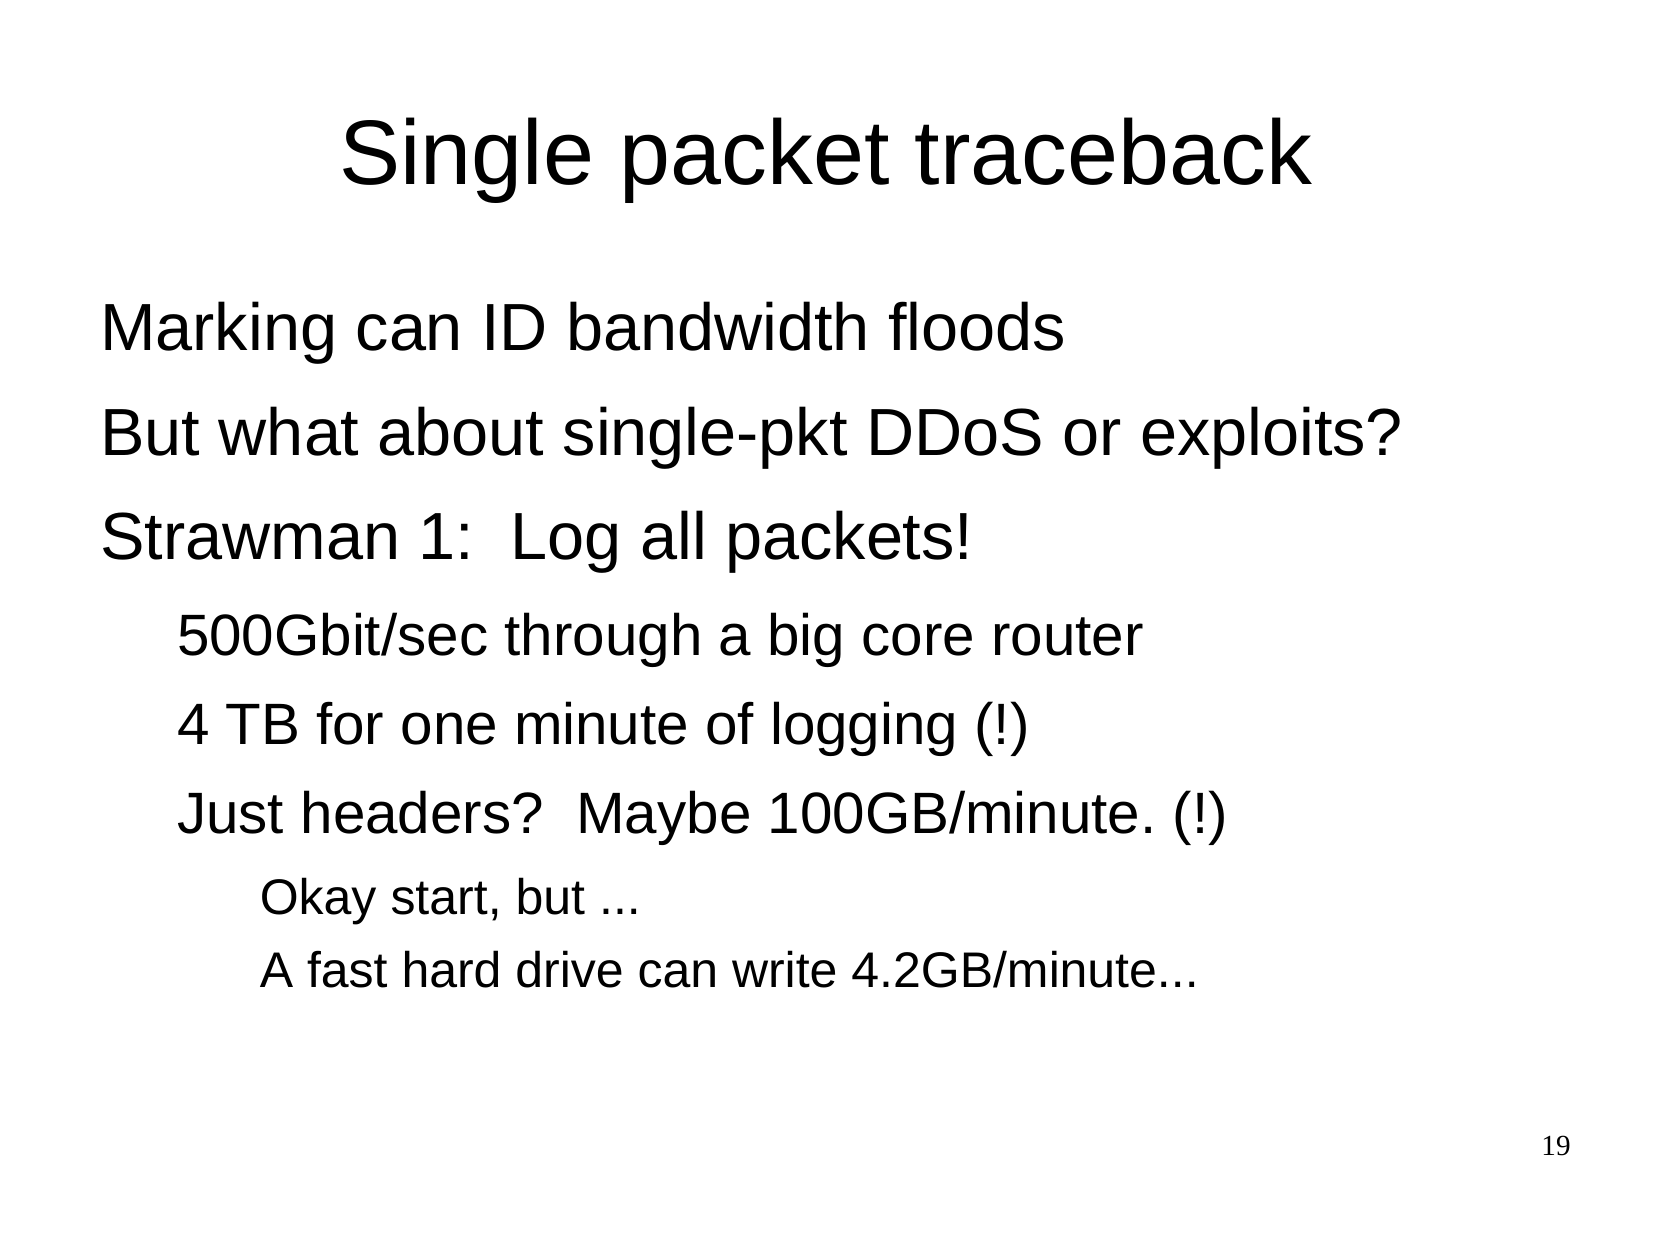

# Single packet traceback
Marking can ID bandwidth floods
But what about single-pkt DDoS or exploits?
Strawman 1: Log all packets!
500Gbit/sec through a big core router
4 TB for one minute of logging (!)
Just headers? Maybe 100GB/minute. (!)
Okay start, but ...
A fast hard drive can write 4.2GB/minute...
19